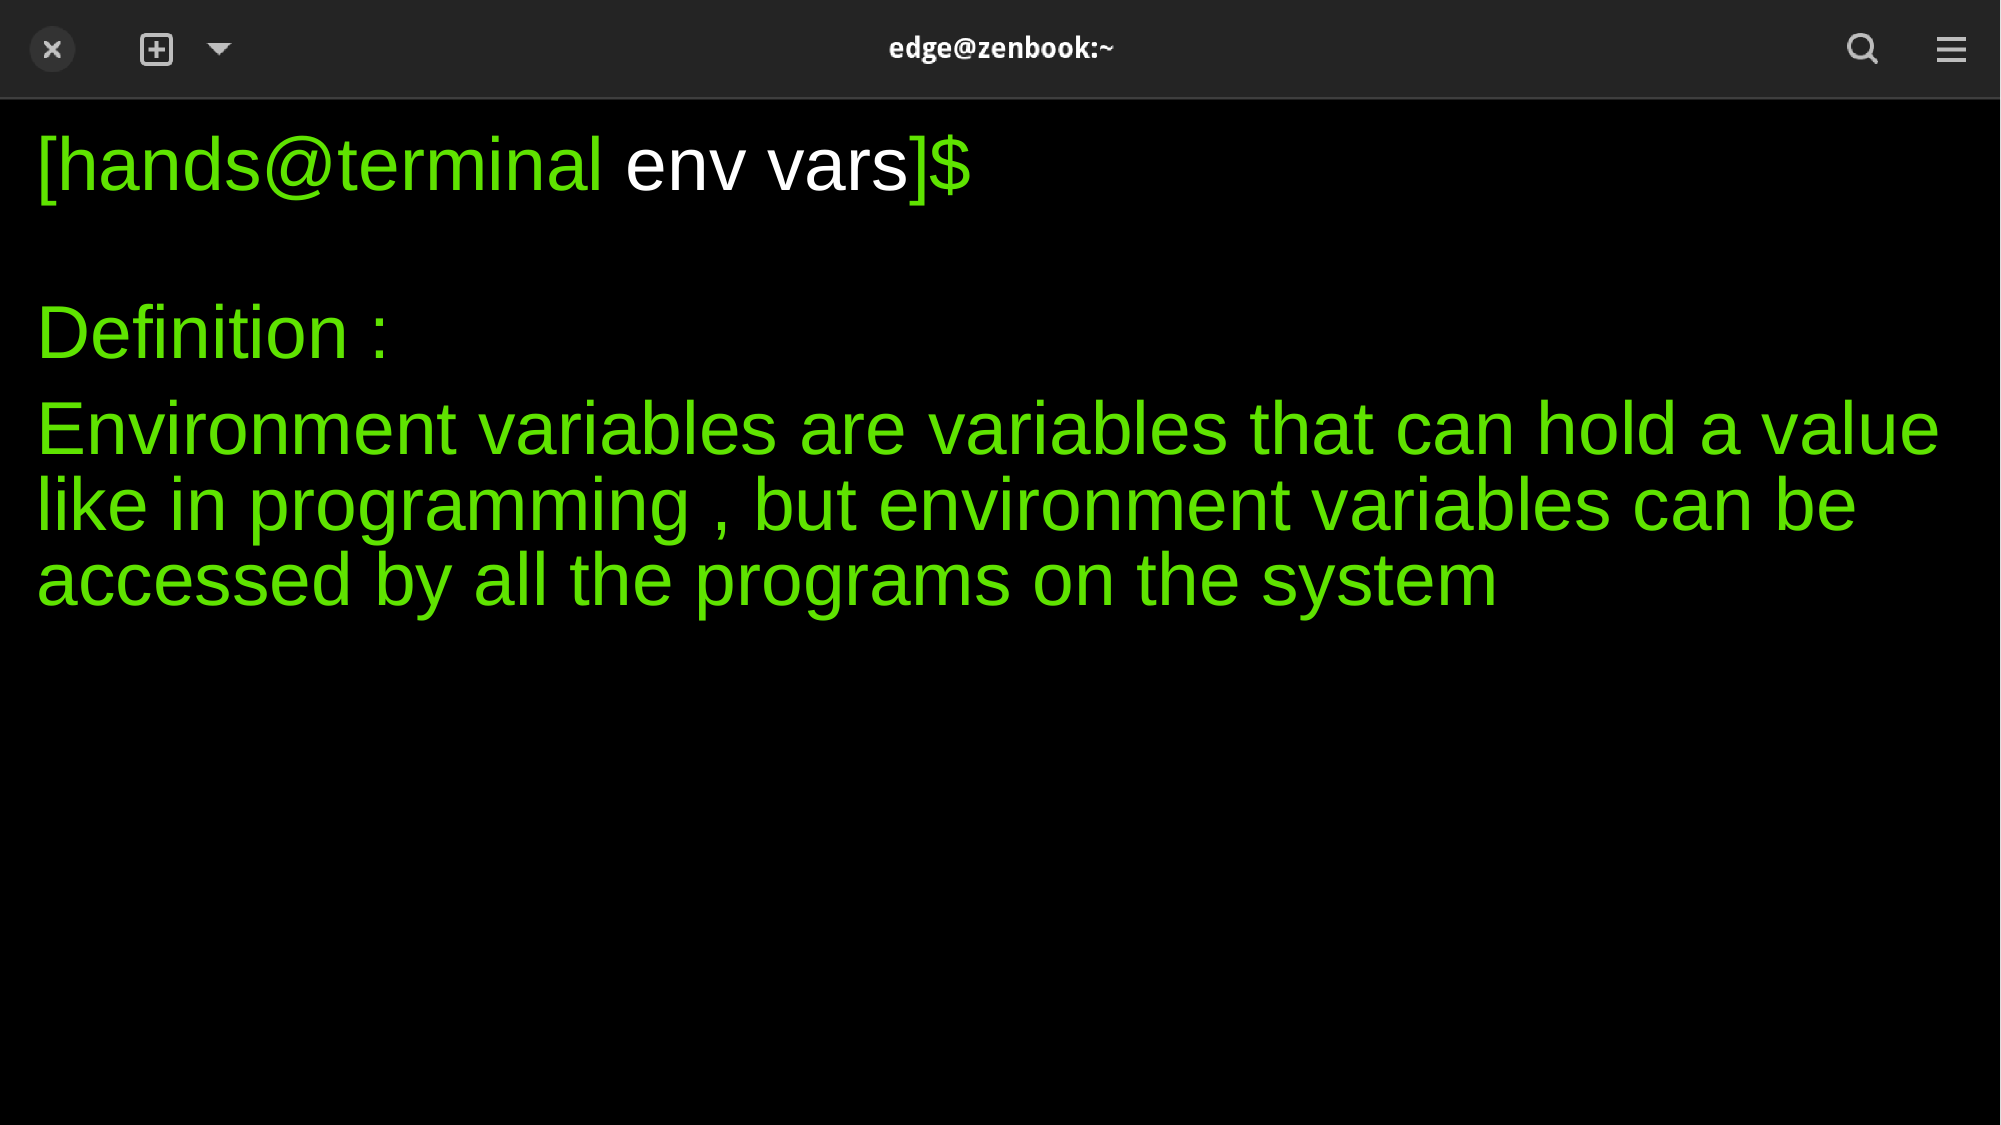

# [hands@terminal env vars]$
Definition :
Environment variables are variables that can hold a value like in programming , but environment variables can be accessed by all the programs on the system